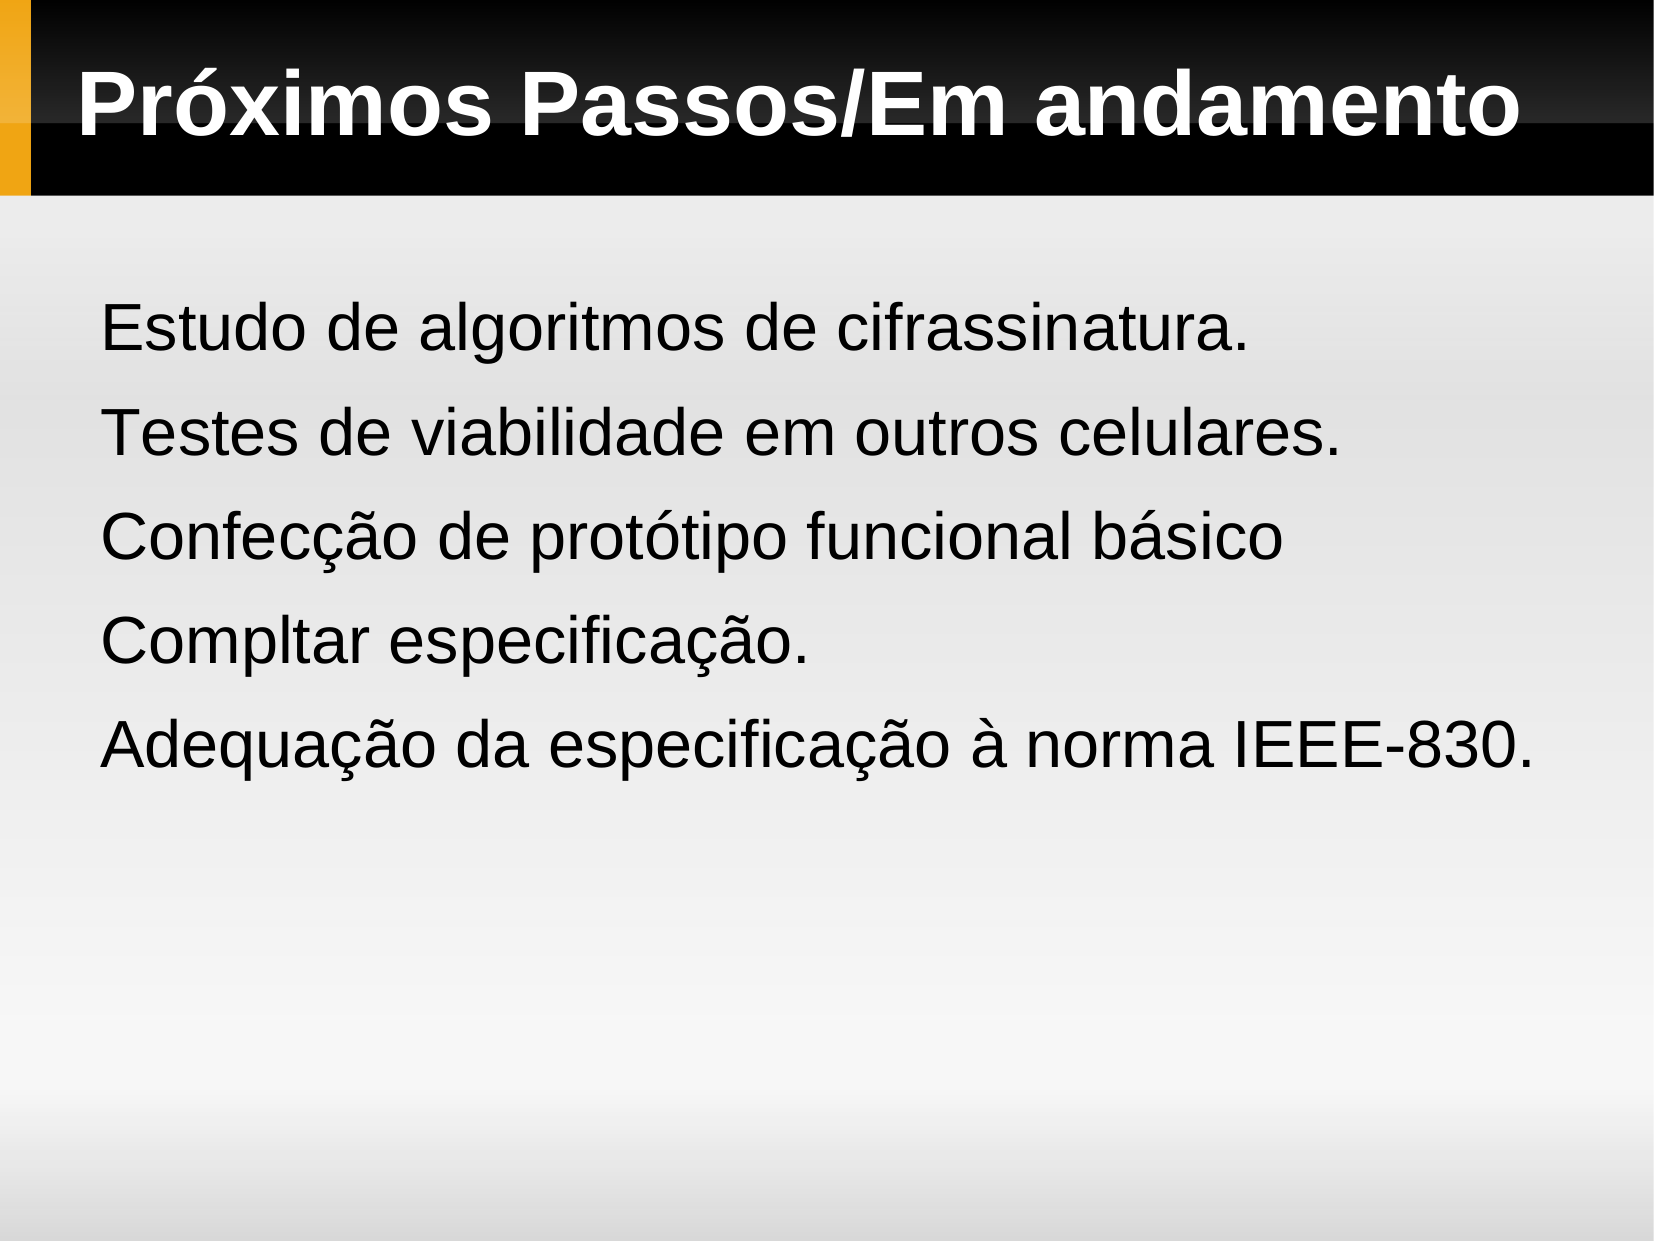

# Próximos Passos/Em andamento
Estudo de algoritmos de cifrassinatura.
Testes de viabilidade em outros celulares.
Confecção de protótipo funcional básico
Compltar especificação.
Adequação da especificação à norma IEEE-830.